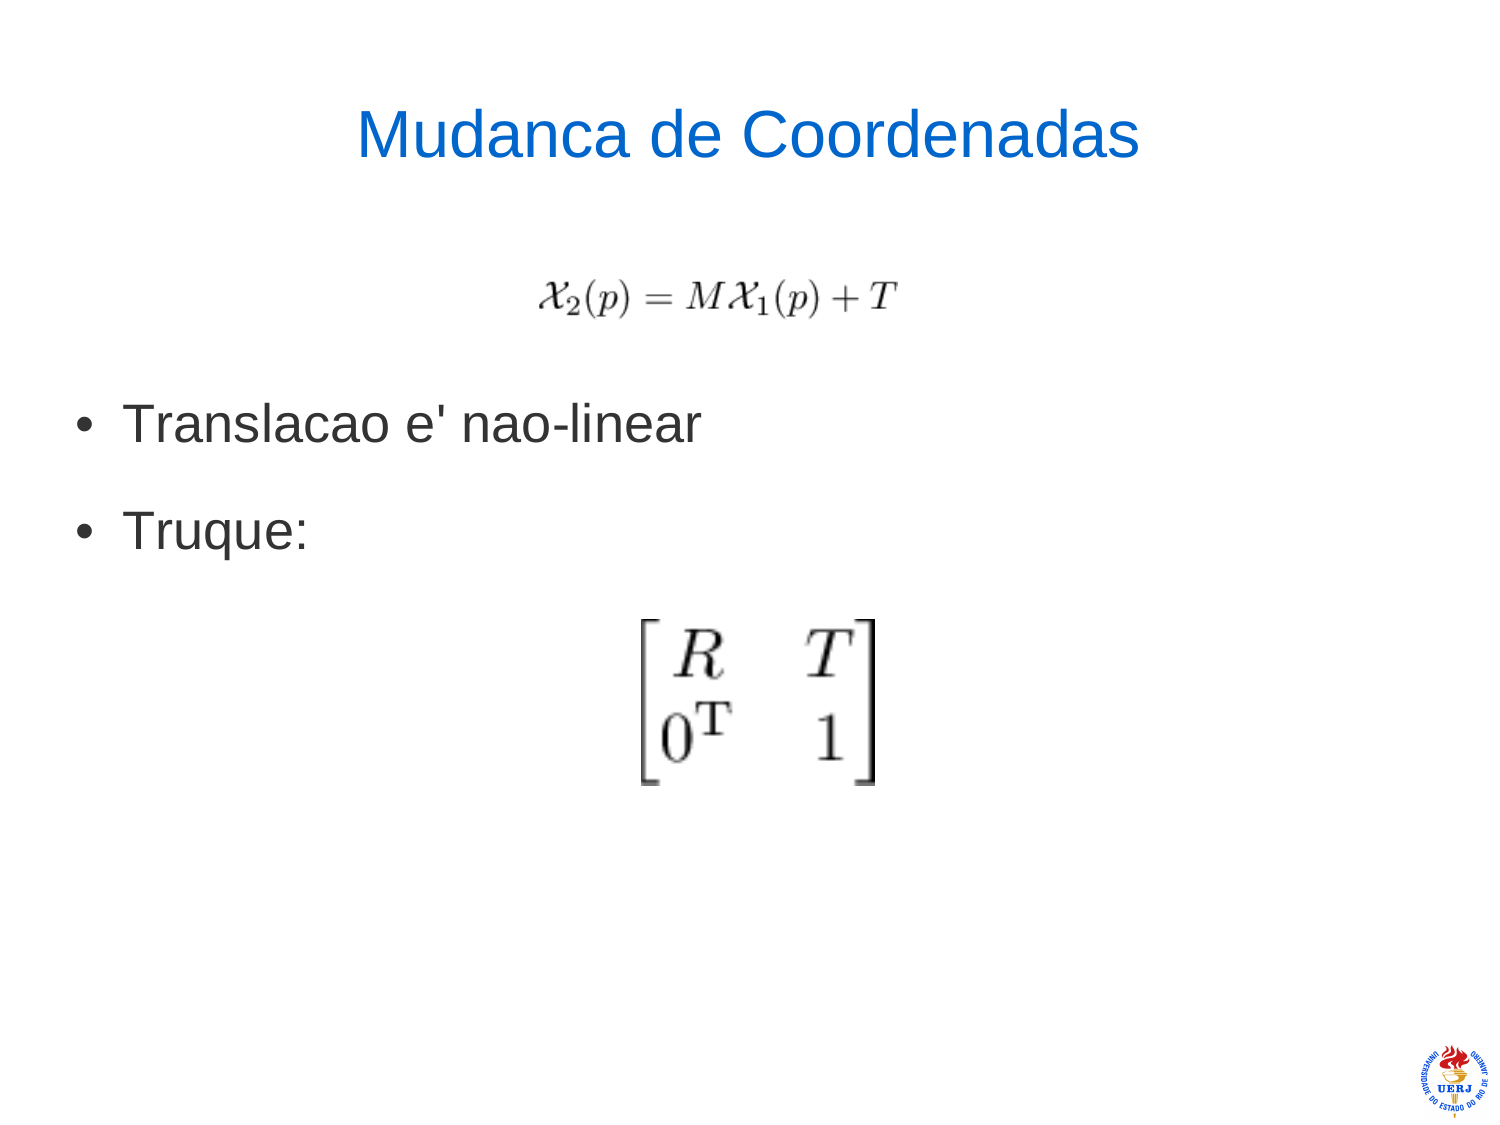

# Mudanca de Coordenadas
Translacao e' nao-linear
Truque: